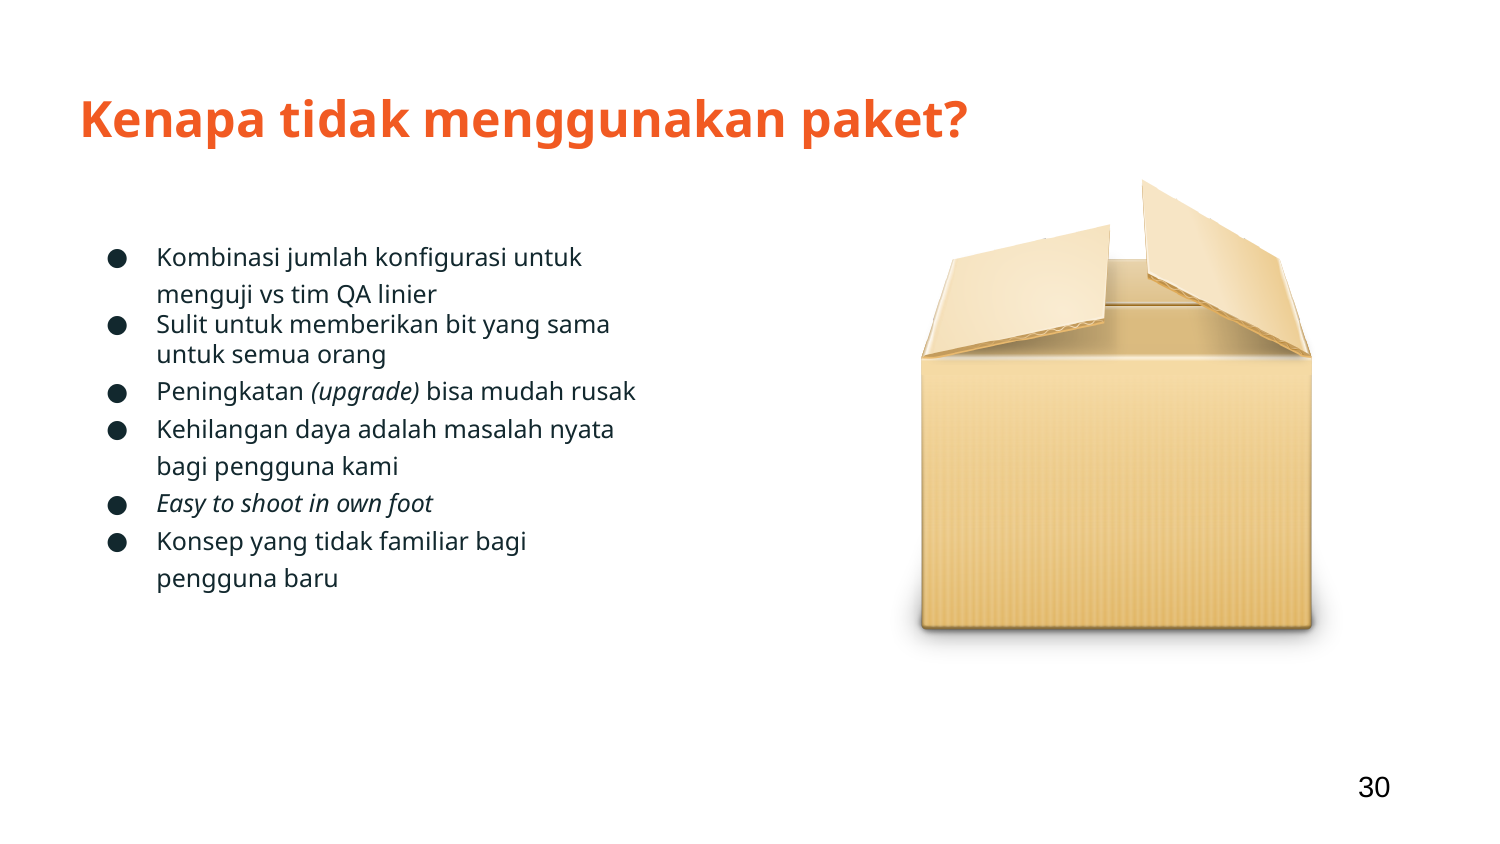

# Kenapa tidak menggunakan paket?
Kombinasi jumlah konfigurasi untuk menguji vs tim QA linier
Sulit untuk memberikan bit yang sama untuk semua orang
Peningkatan (upgrade) bisa mudah rusak
Kehilangan daya adalah masalah nyata bagi pengguna kami
Easy to shoot in own foot
Konsep yang tidak familiar bagi pengguna baru